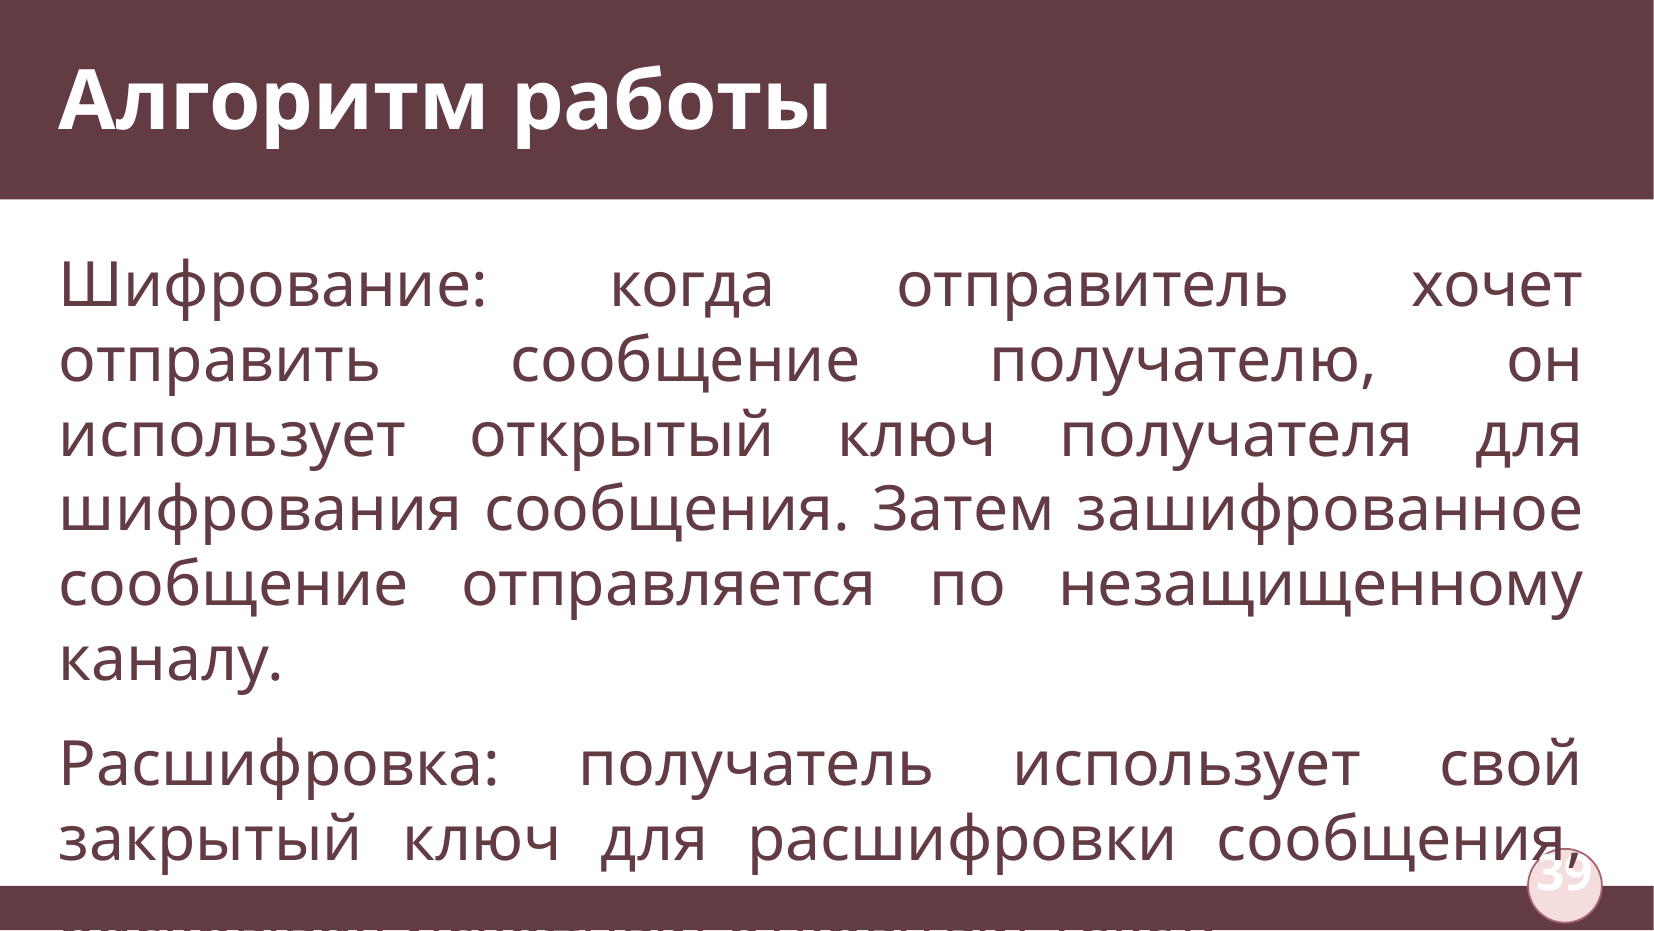

# Алгоритм работы
Шифрование: когда отправитель хочет отправить сообщение получателю, он использует открытый ключ получателя для шифрования сообщения. Затем зашифрованное сообщение отправляется по незащищенному каналу.
Расшифровка: получатель использует свой закрытый ключ для расшифровки сообщения, раскрывая исходный открытый текст.